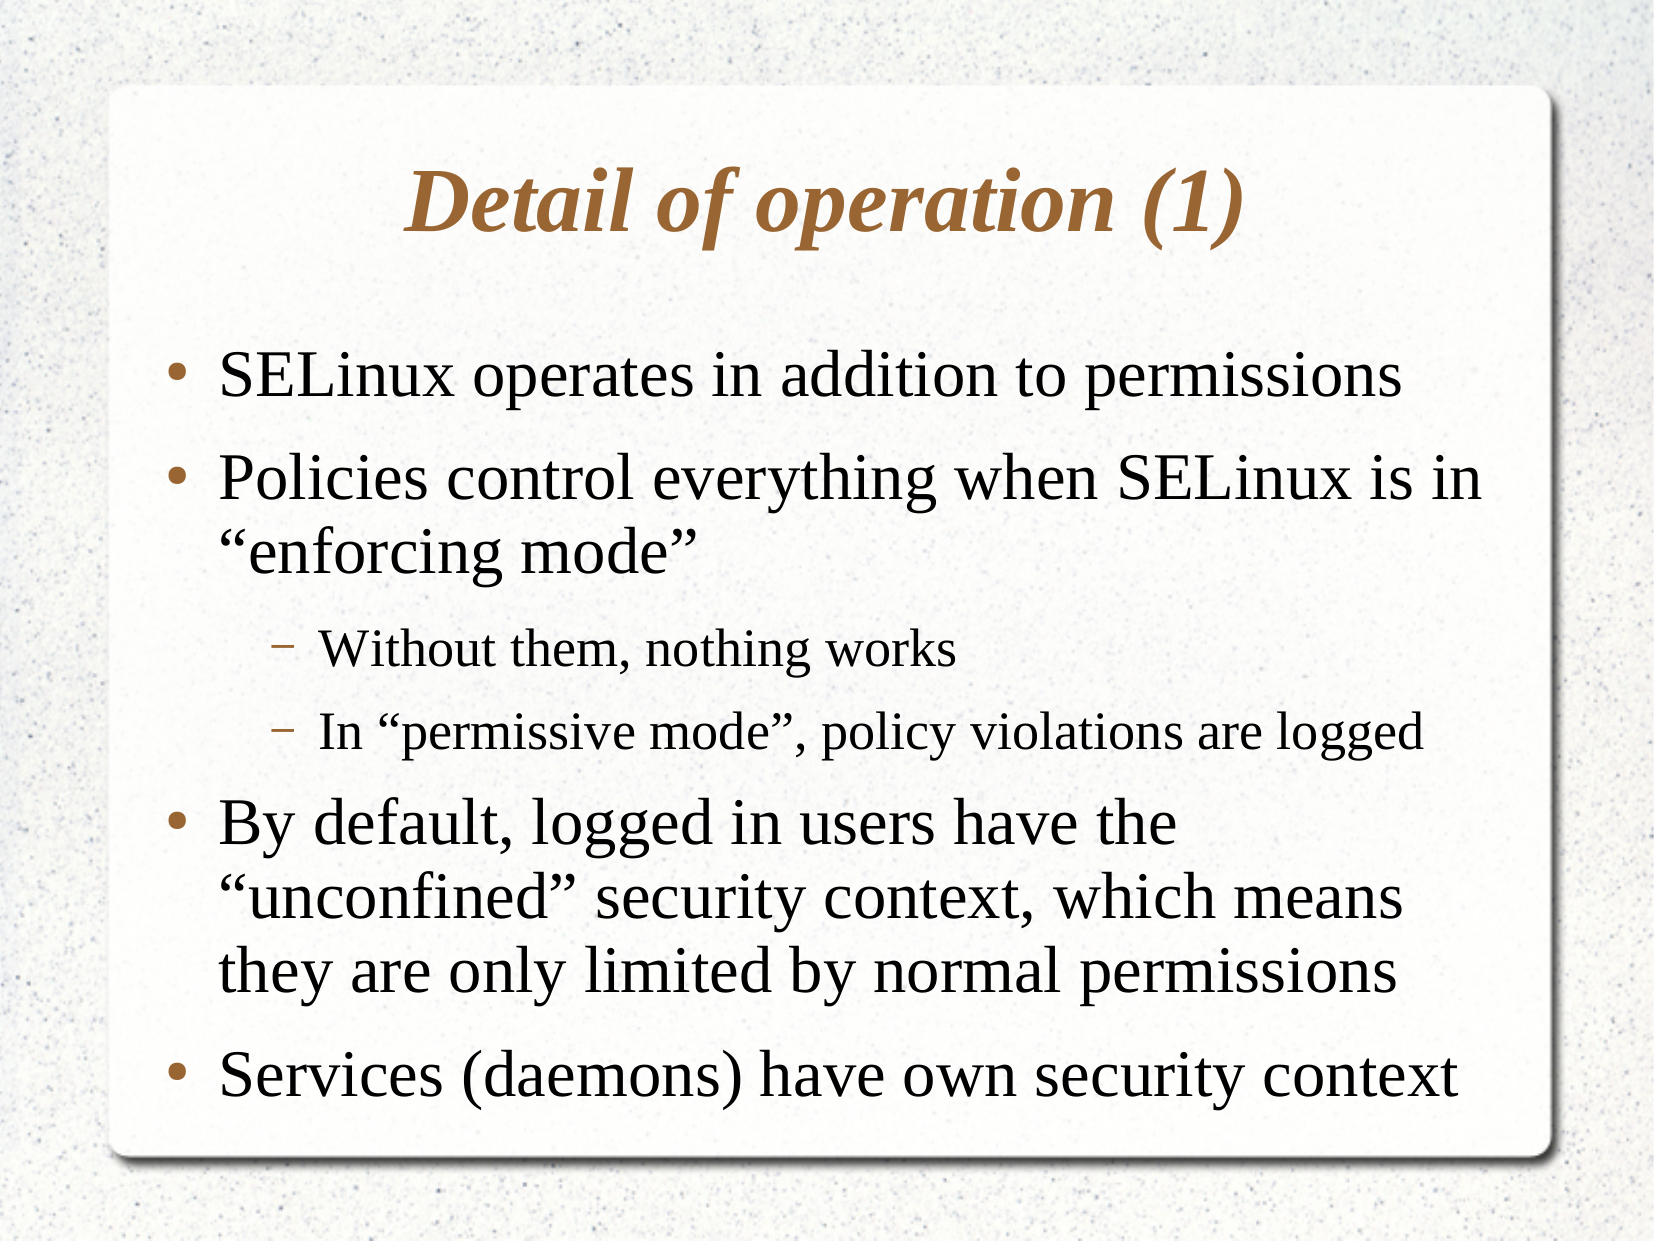

# Detail of operation (1)
SELinux operates in addition to permissions
Policies control everything when SELinux is in “enforcing mode”
Without them, nothing works
In “permissive mode”, policy violations are logged
By default, logged in users have the “unconfined” security context, which means they are only limited by normal permissions
Services (daemons) have own security context